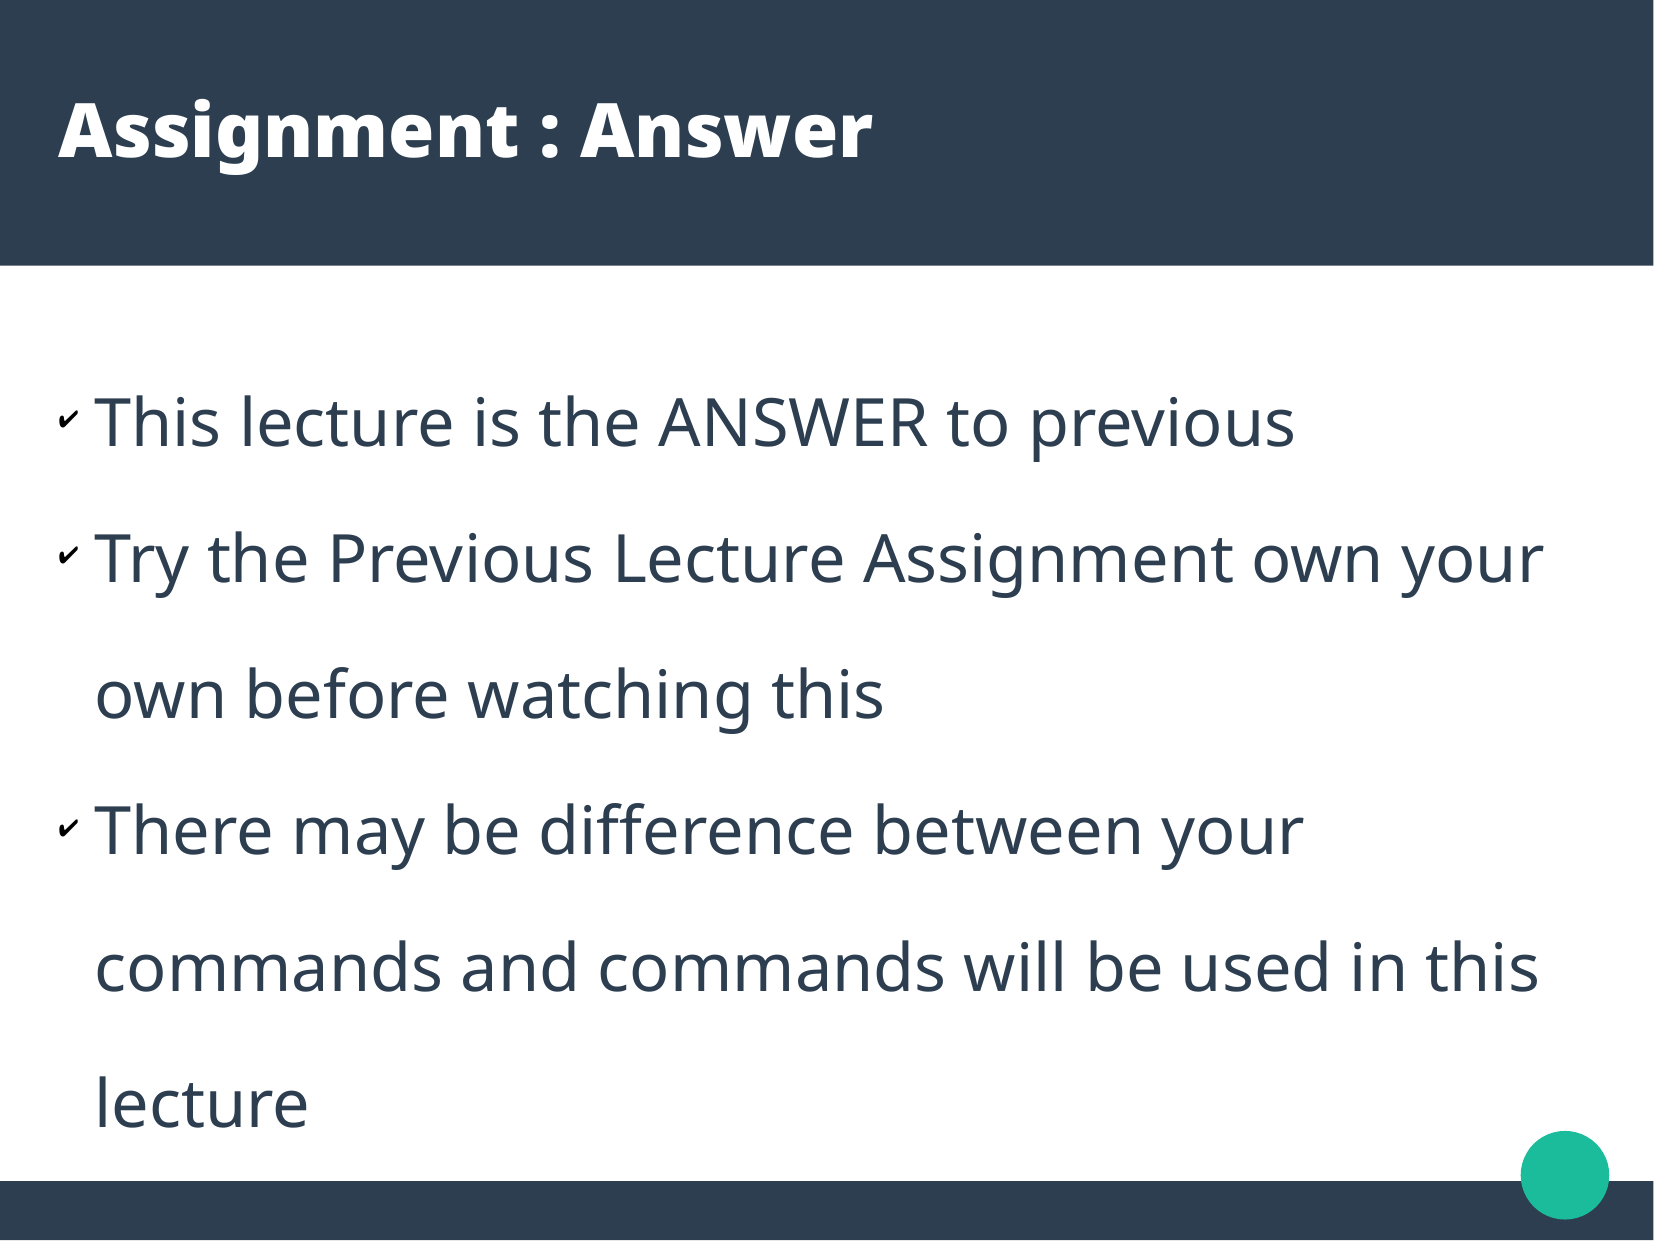

# Assignment : Answer
This lecture is the ANSWER to previous
Try the Previous Lecture Assignment own your own before watching this
There may be difference between your commands and commands will be used in this lecture